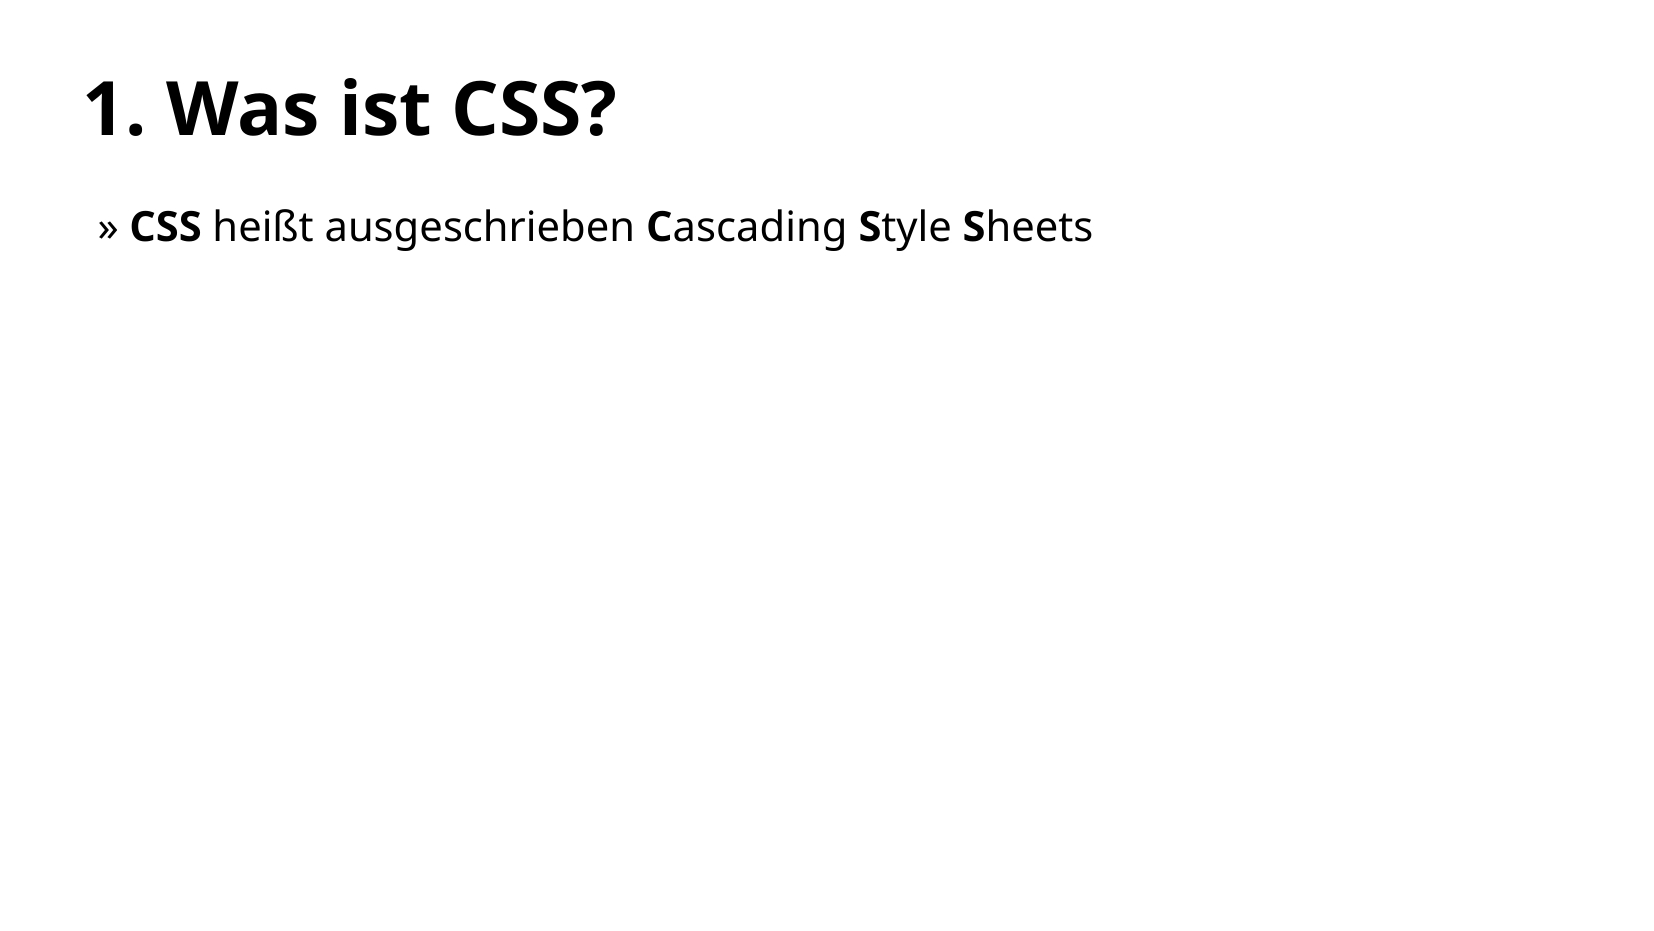

# 1. Was ist CSS?
» CSS heißt ausgeschrieben Cascading Style Sheets